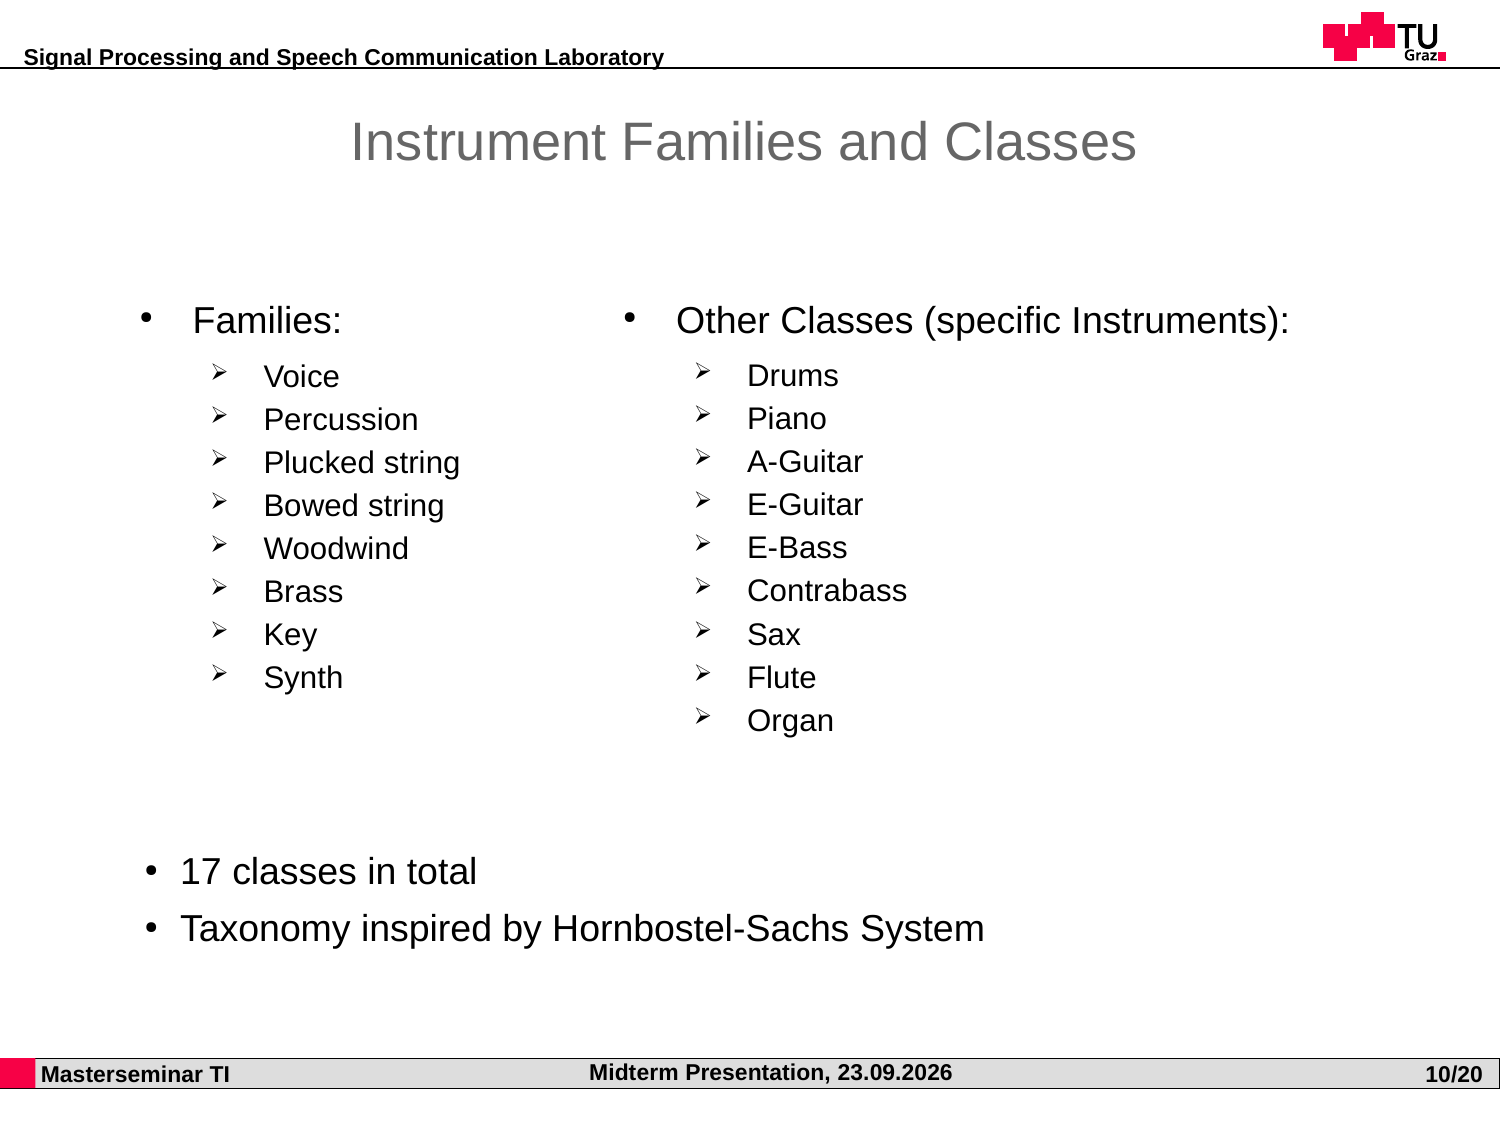

# Instrument Families and Classes
Other Classes (specific Instruments):
Drums
Piano
A-Guitar
E-Guitar
E-Bass
Contrabass
Sax
Flute
Organ
Families:
Voice
Percussion
Plucked string
Bowed string
Woodwind
Brass
Key
Synth
17 classes in total
Taxonomy inspired by Hornbostel-Sachs System